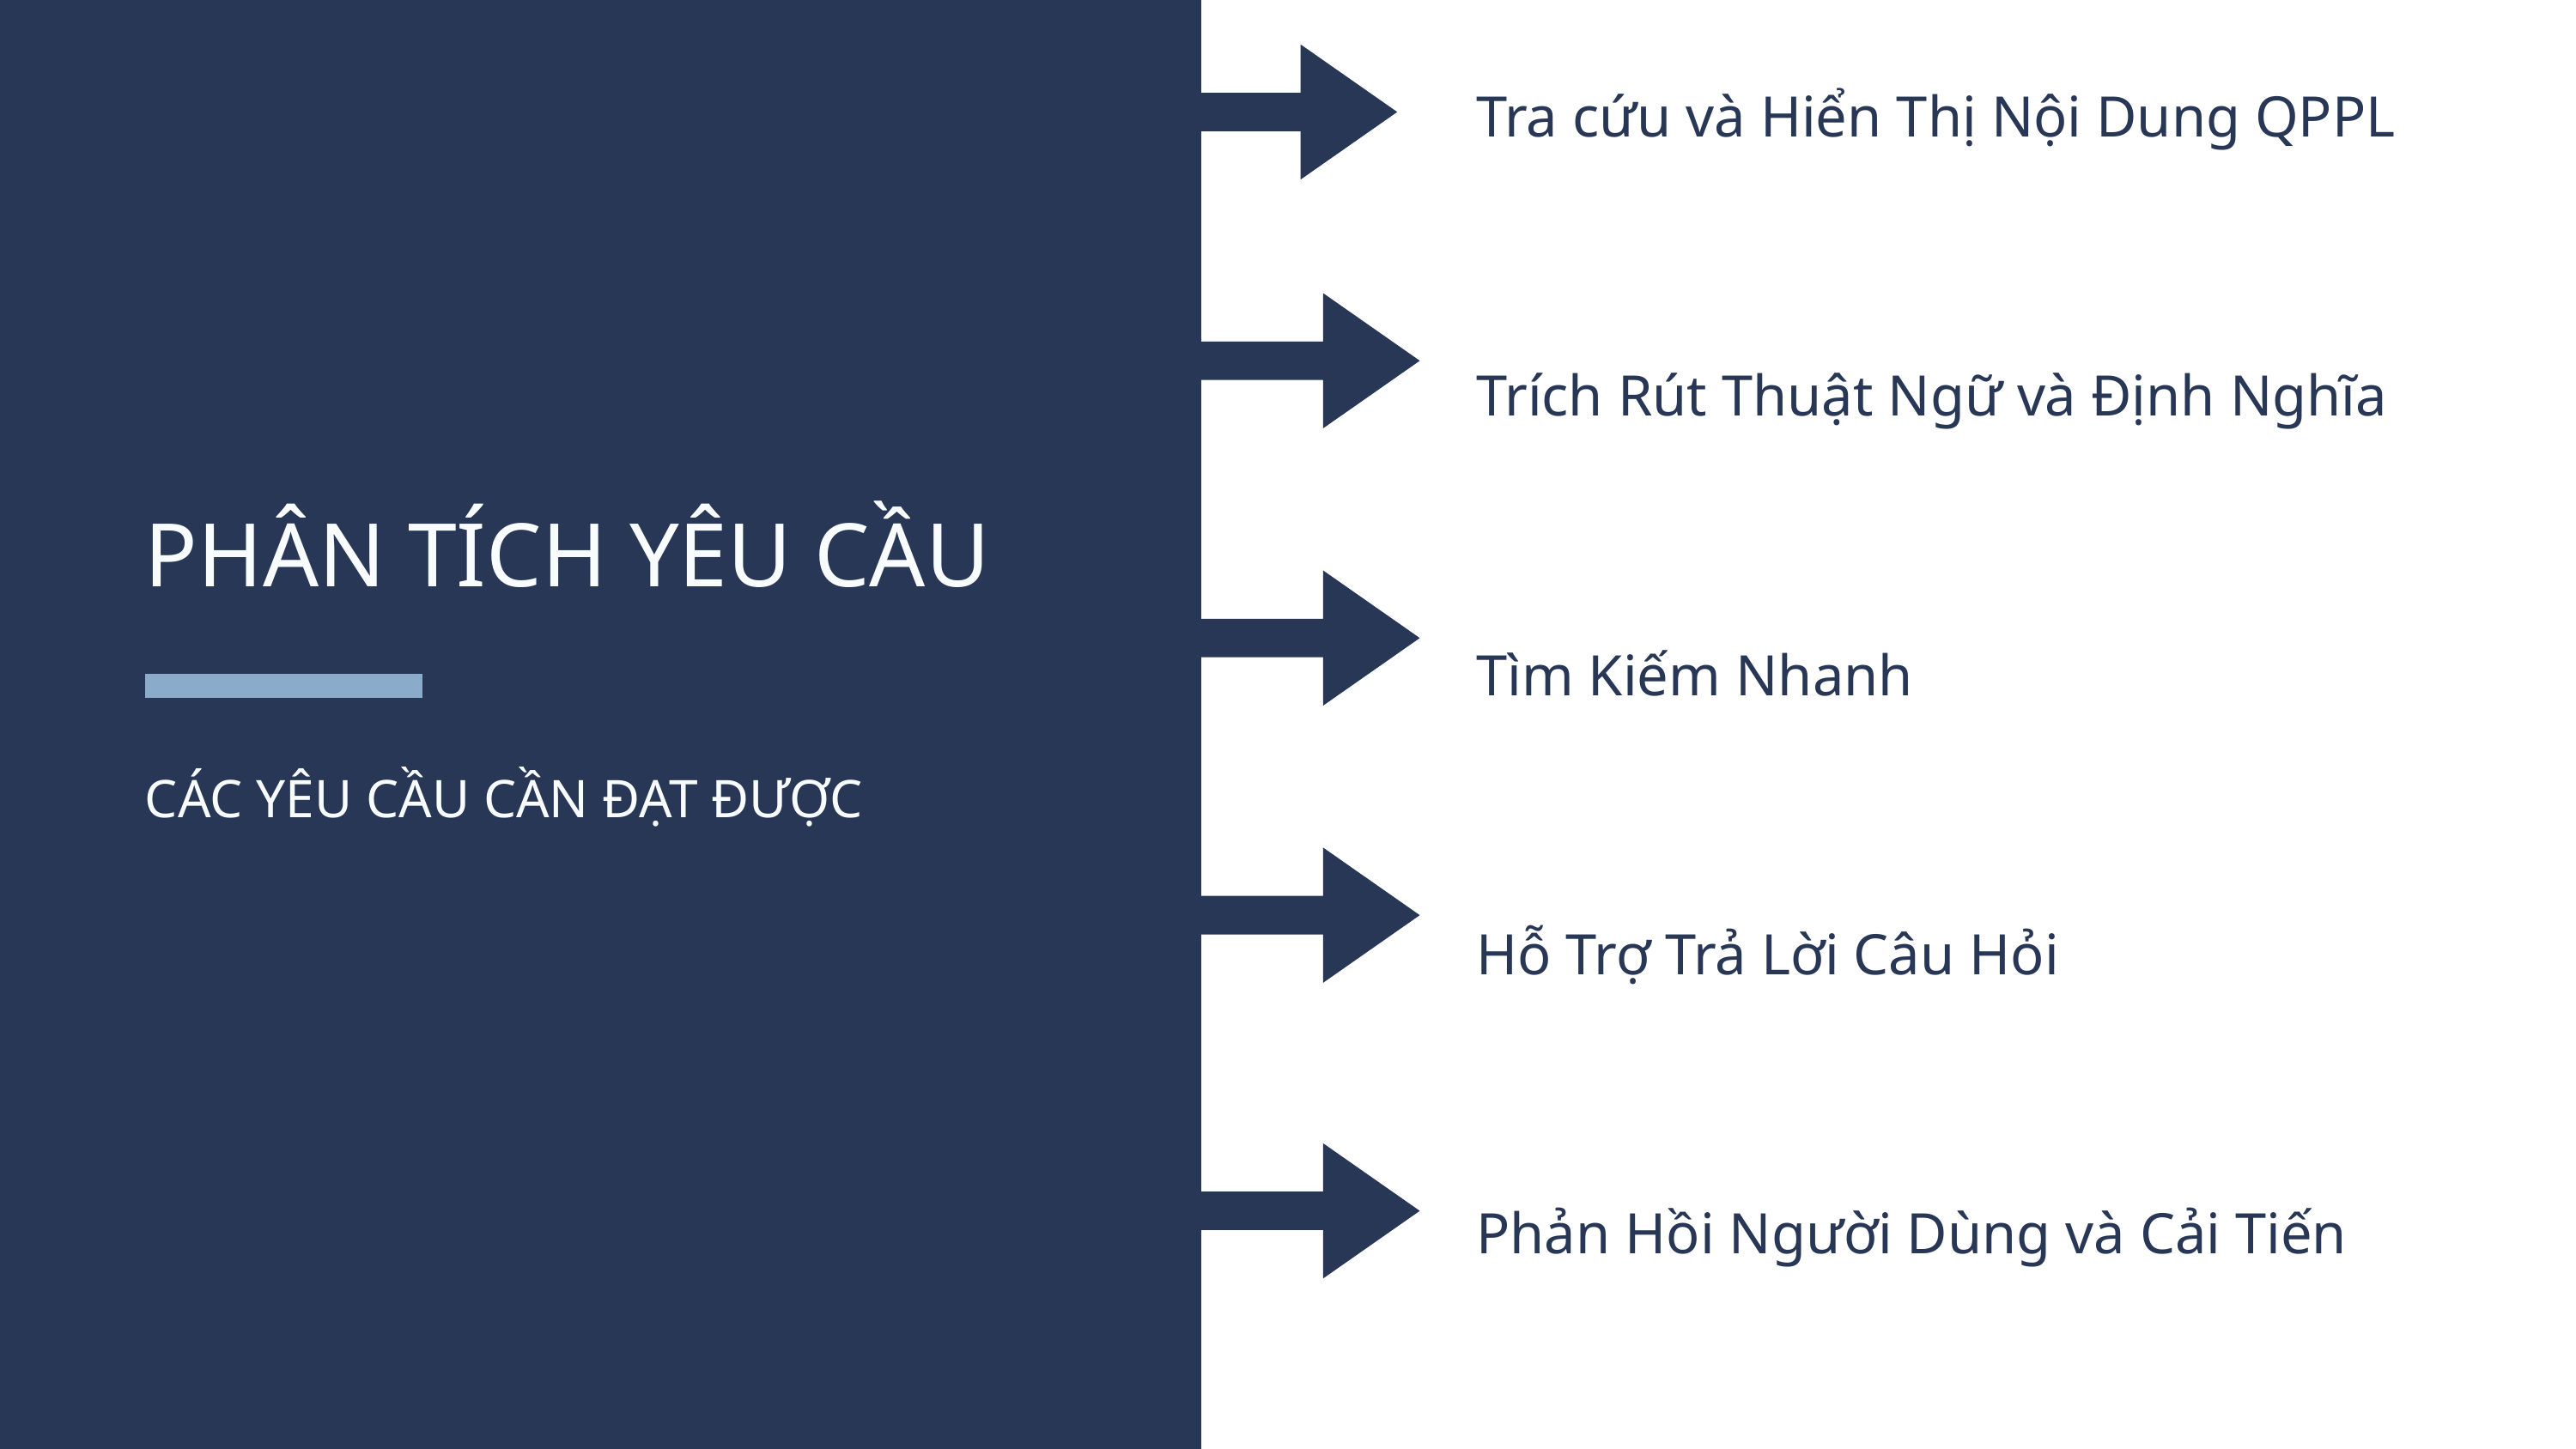

Tra cứu và Hiển Thị Nội Dung QPPL
Trích Rút Thuật Ngữ và Định Nghĩa
Tìm Kiếm Nhanh
Hỗ Trợ Trả Lời Câu Hỏi
Phản Hồi Người Dùng và Cải Tiến
PHÂN TÍCH YÊU CẦU
CÁC YÊU CẦU CẦN ĐẠT ĐƯỢC